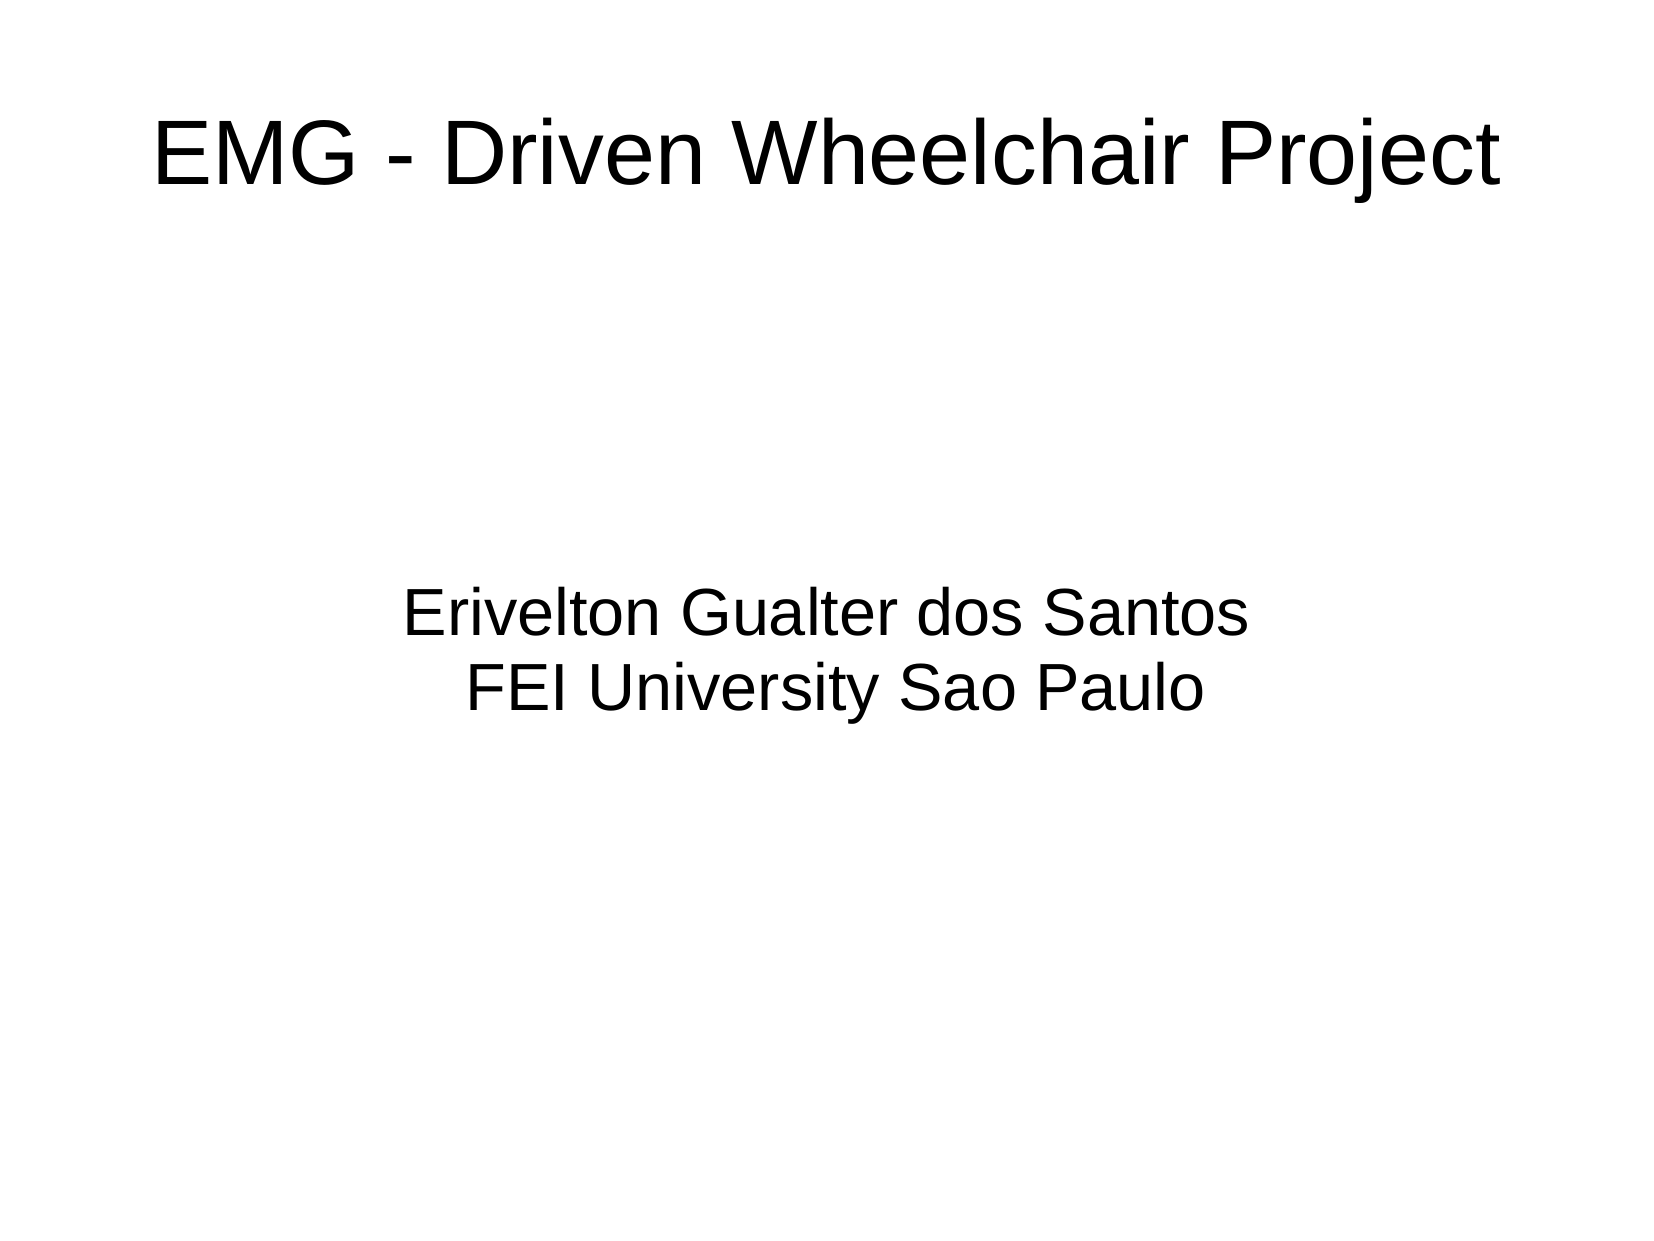

# EMG - Driven Wheelchair Project
Erivelton Gualter dos Santos
 FEI University Sao Paulo